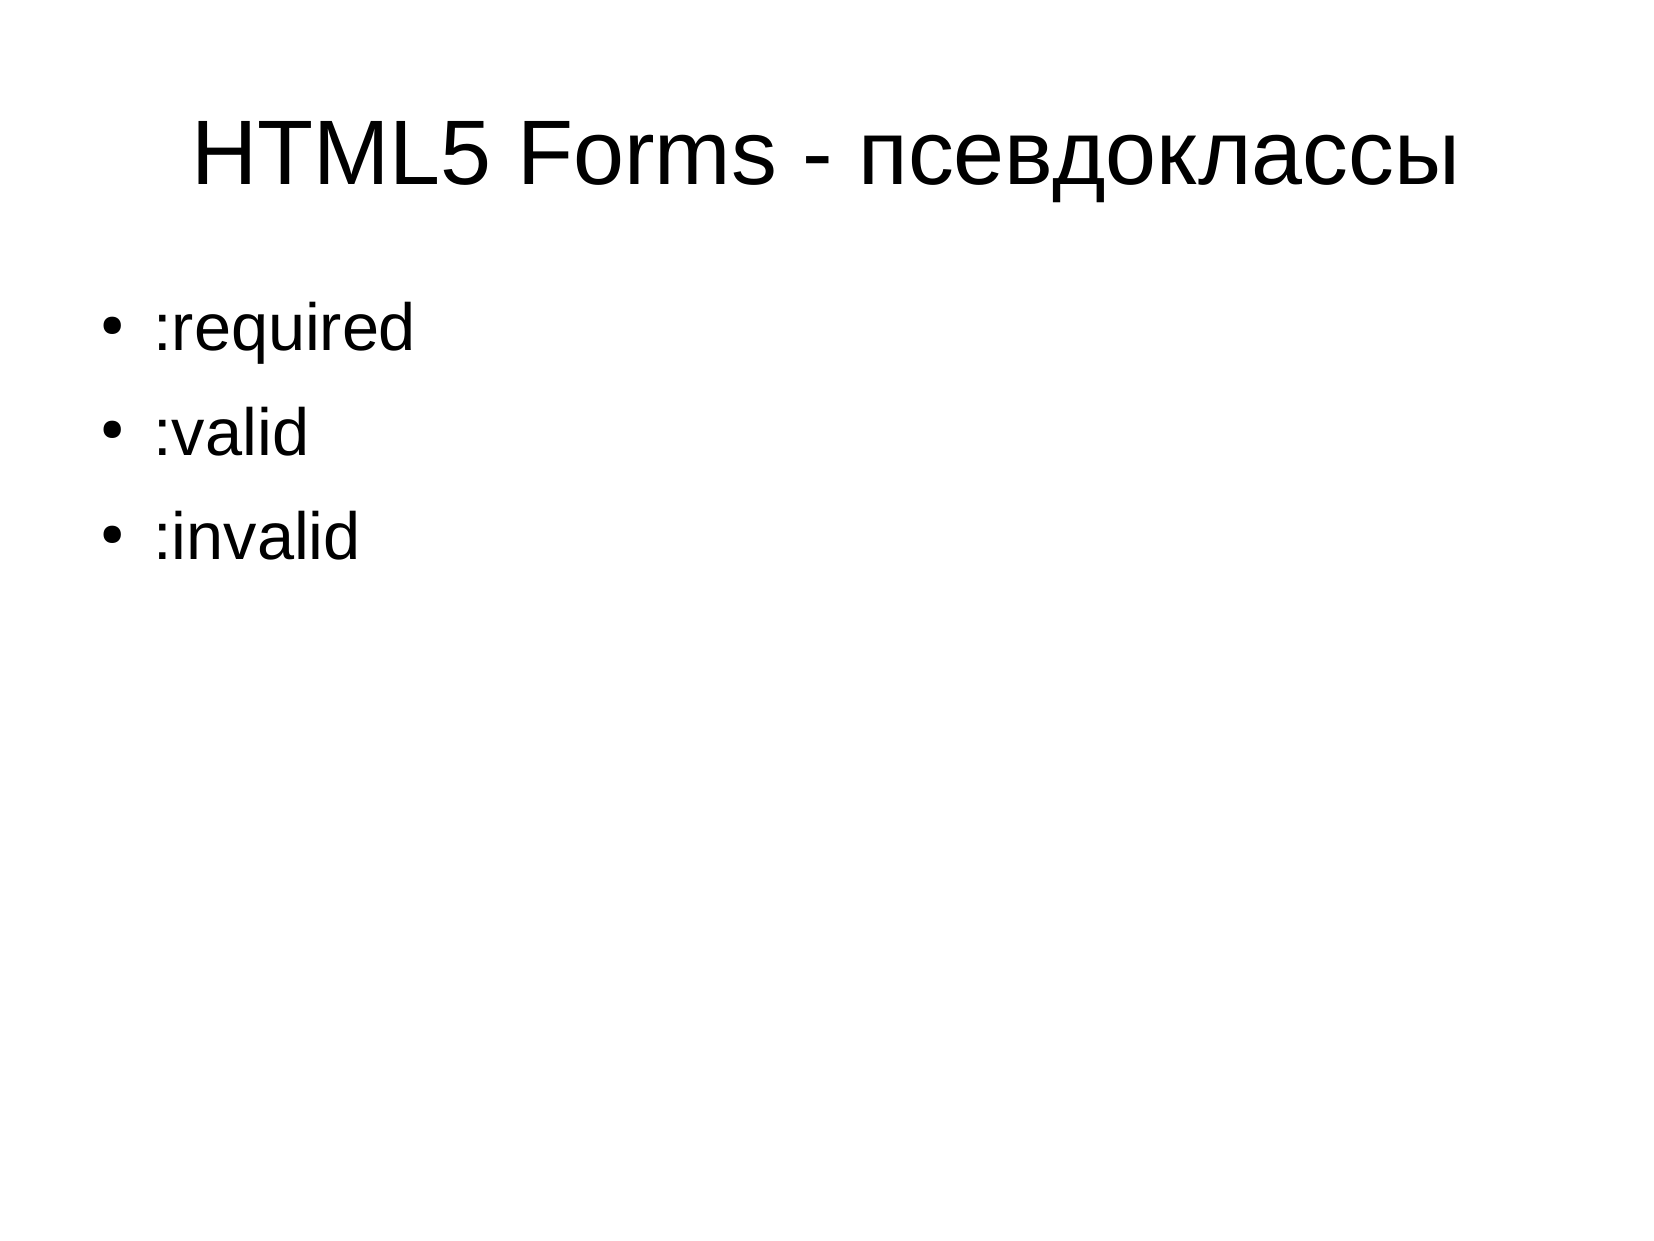

# HTML5 Forms - псевдоклассы
:required
:valid
:invalid